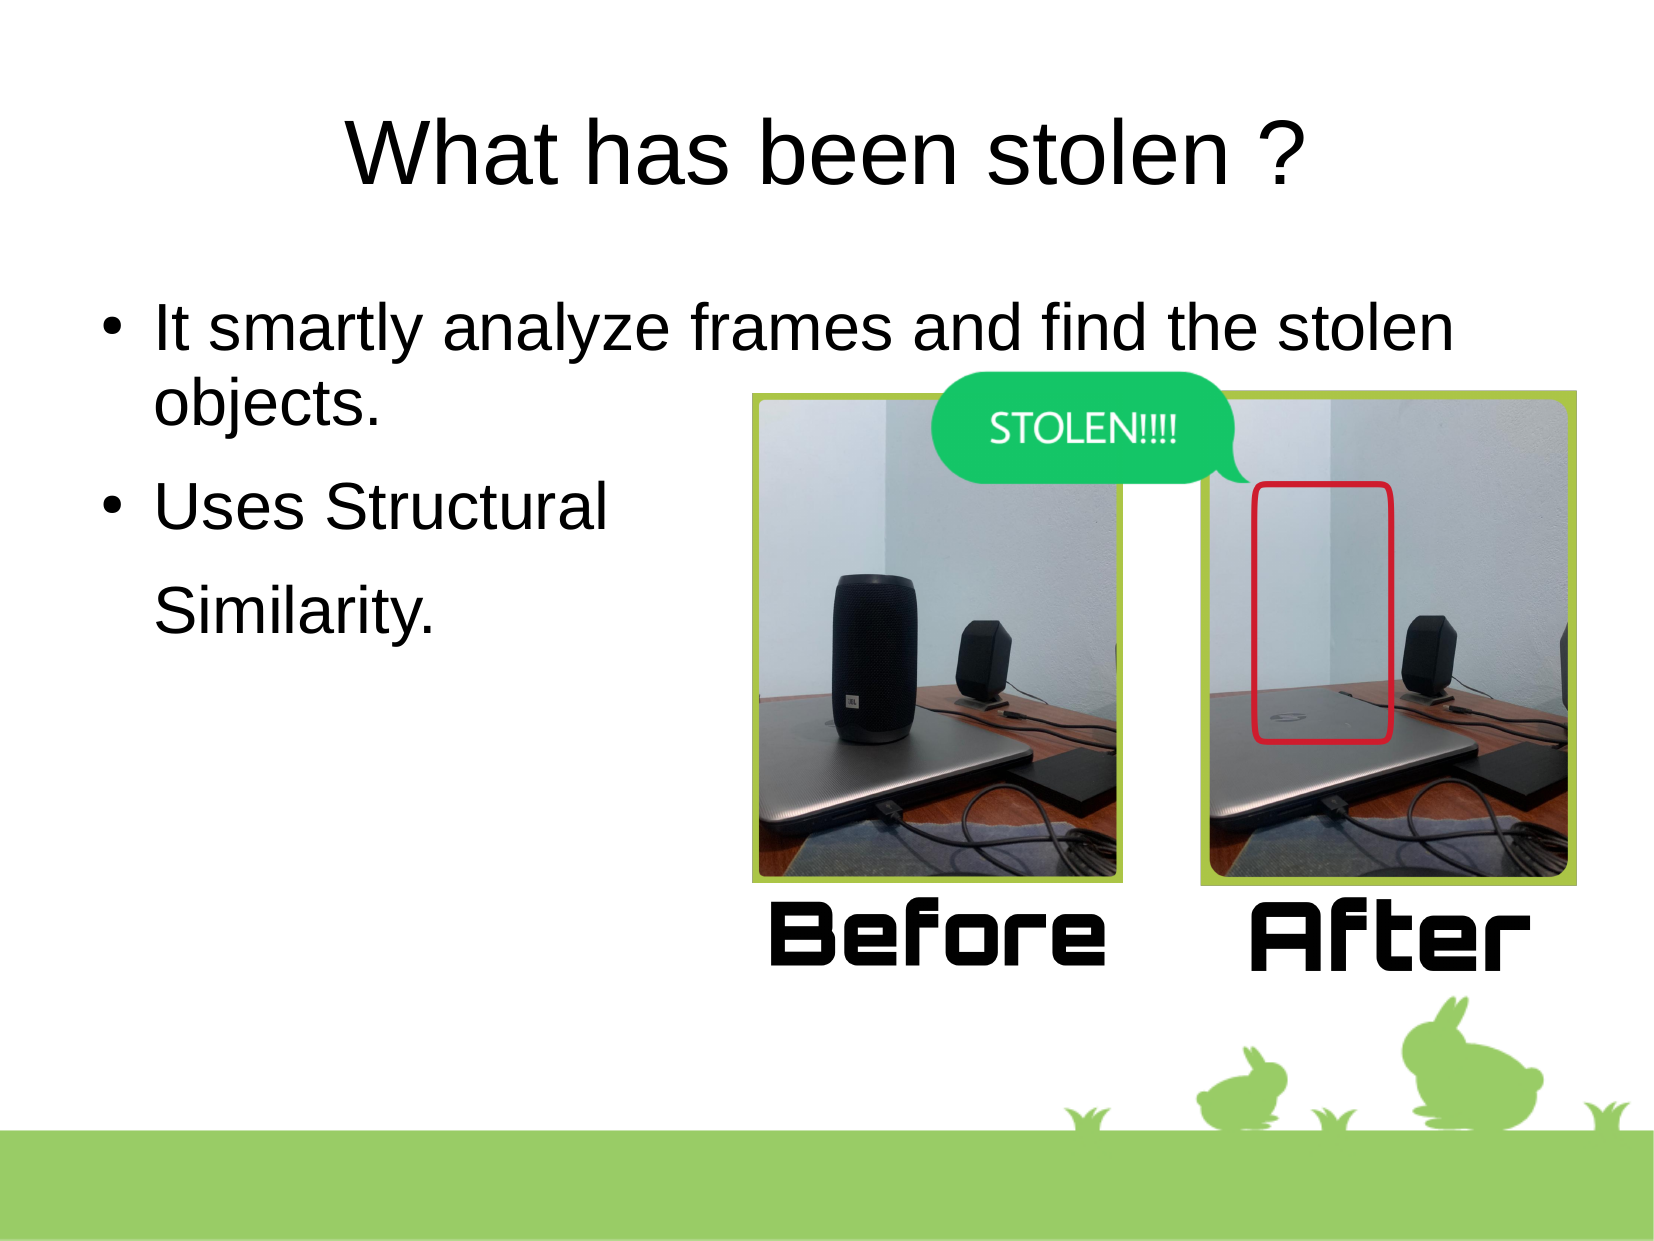

# What has been stolen ?
It smartly analyze frames and find the stolen objects.
Uses Structural
Similarity.